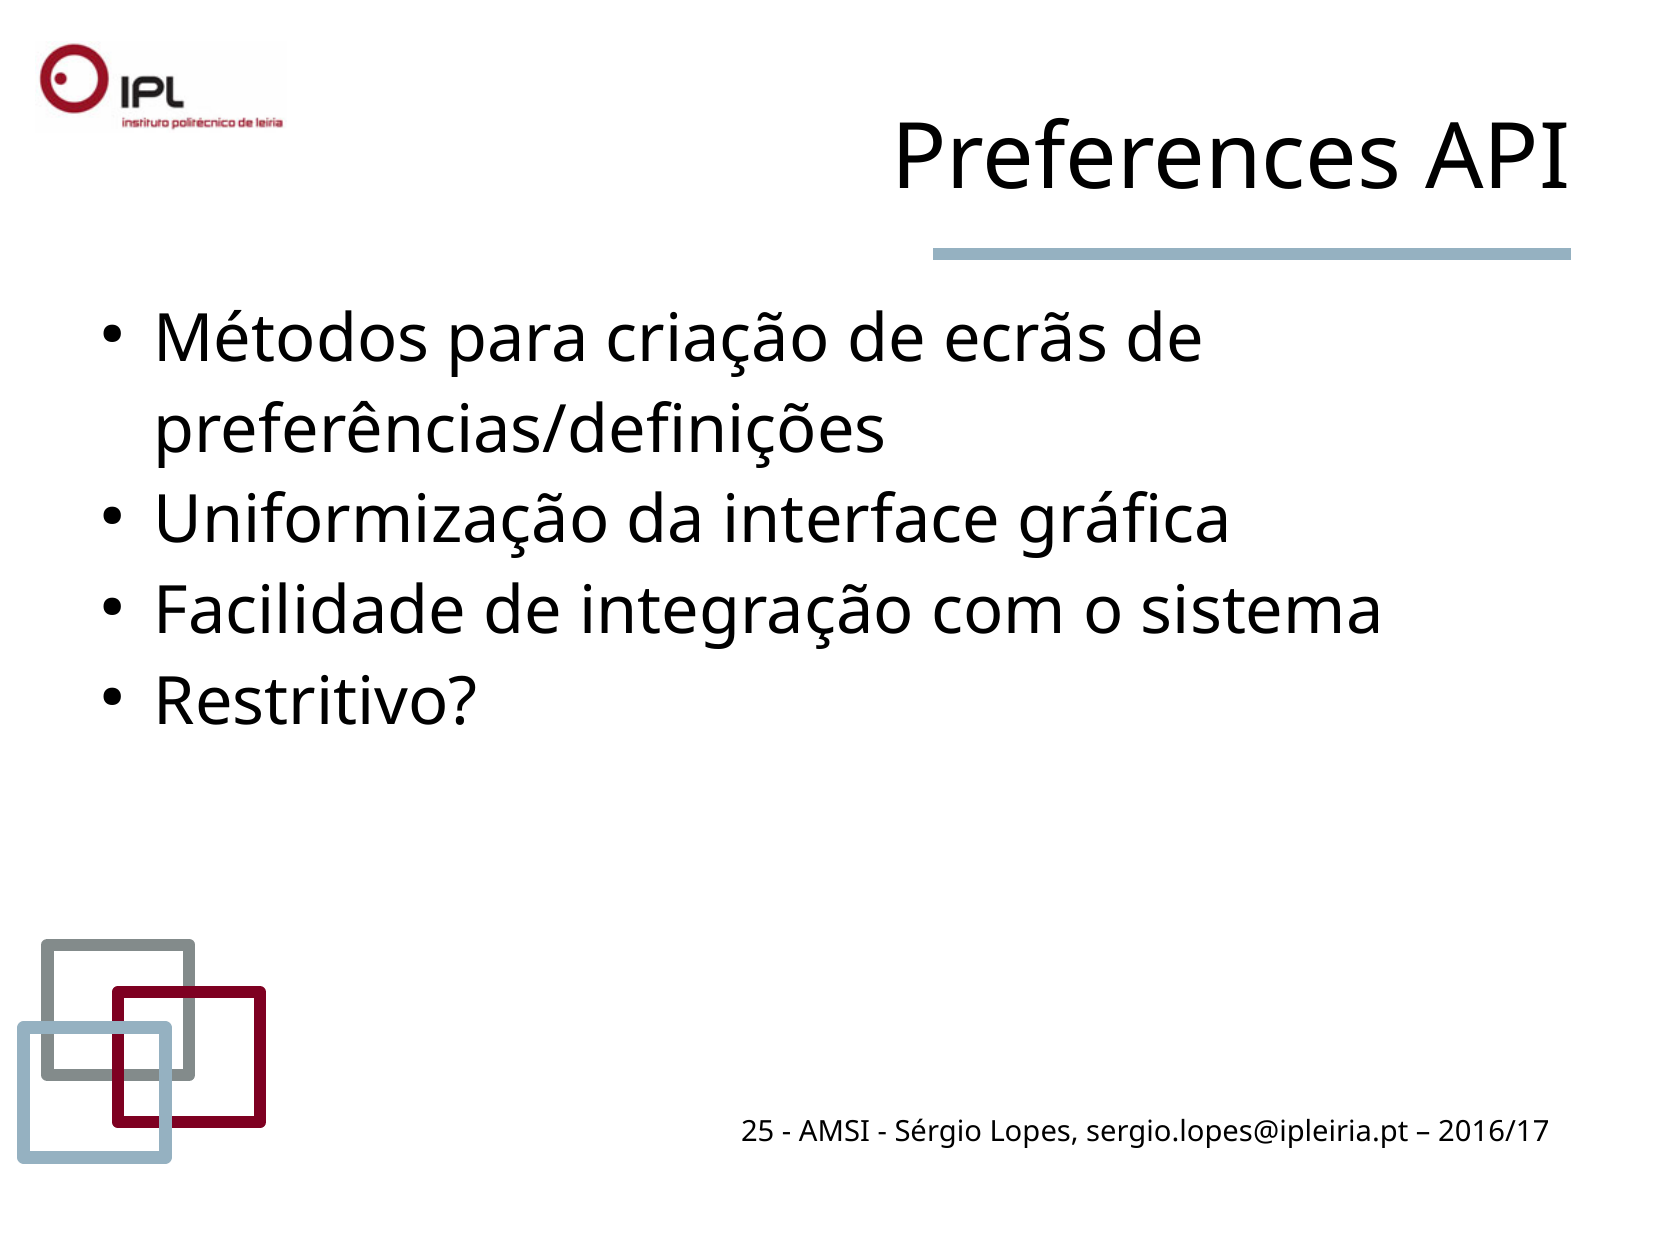

# Preferences API
Métodos para criação de ecrãs de preferências/definições
Uniformização da interface gráfica
Facilidade de integração com o sistema
Restritivo?
25 - AMSI - Sérgio Lopes, sergio.lopes@ipleiria.pt – 2016/17